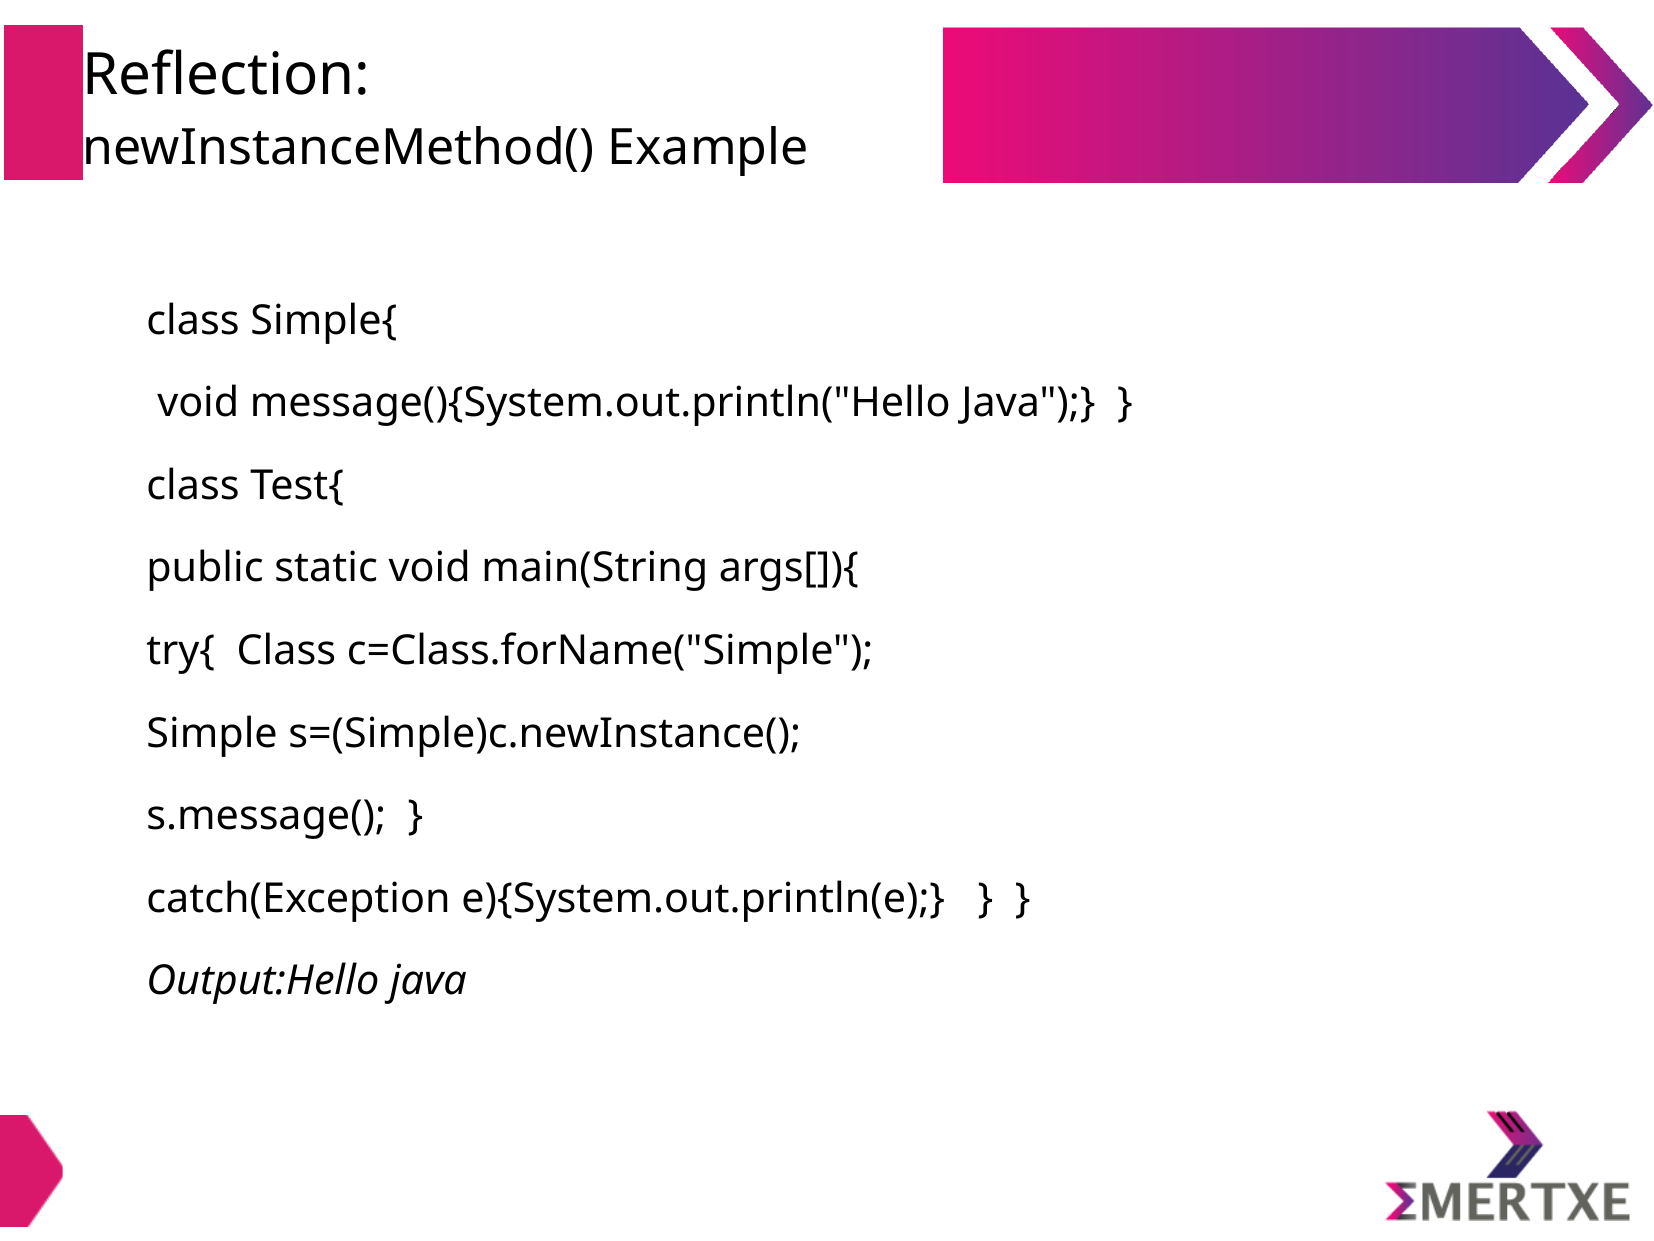

# Reflection: newInstanceMethod() Example
class Simple{
 void message(){System.out.println("Hello Java");} }
class Test{
public static void main(String args[]){
try{ Class c=Class.forName("Simple");
Simple s=(Simple)c.newInstance();
s.message(); }
catch(Exception e){System.out.println(e);} } }
Output:Hello java